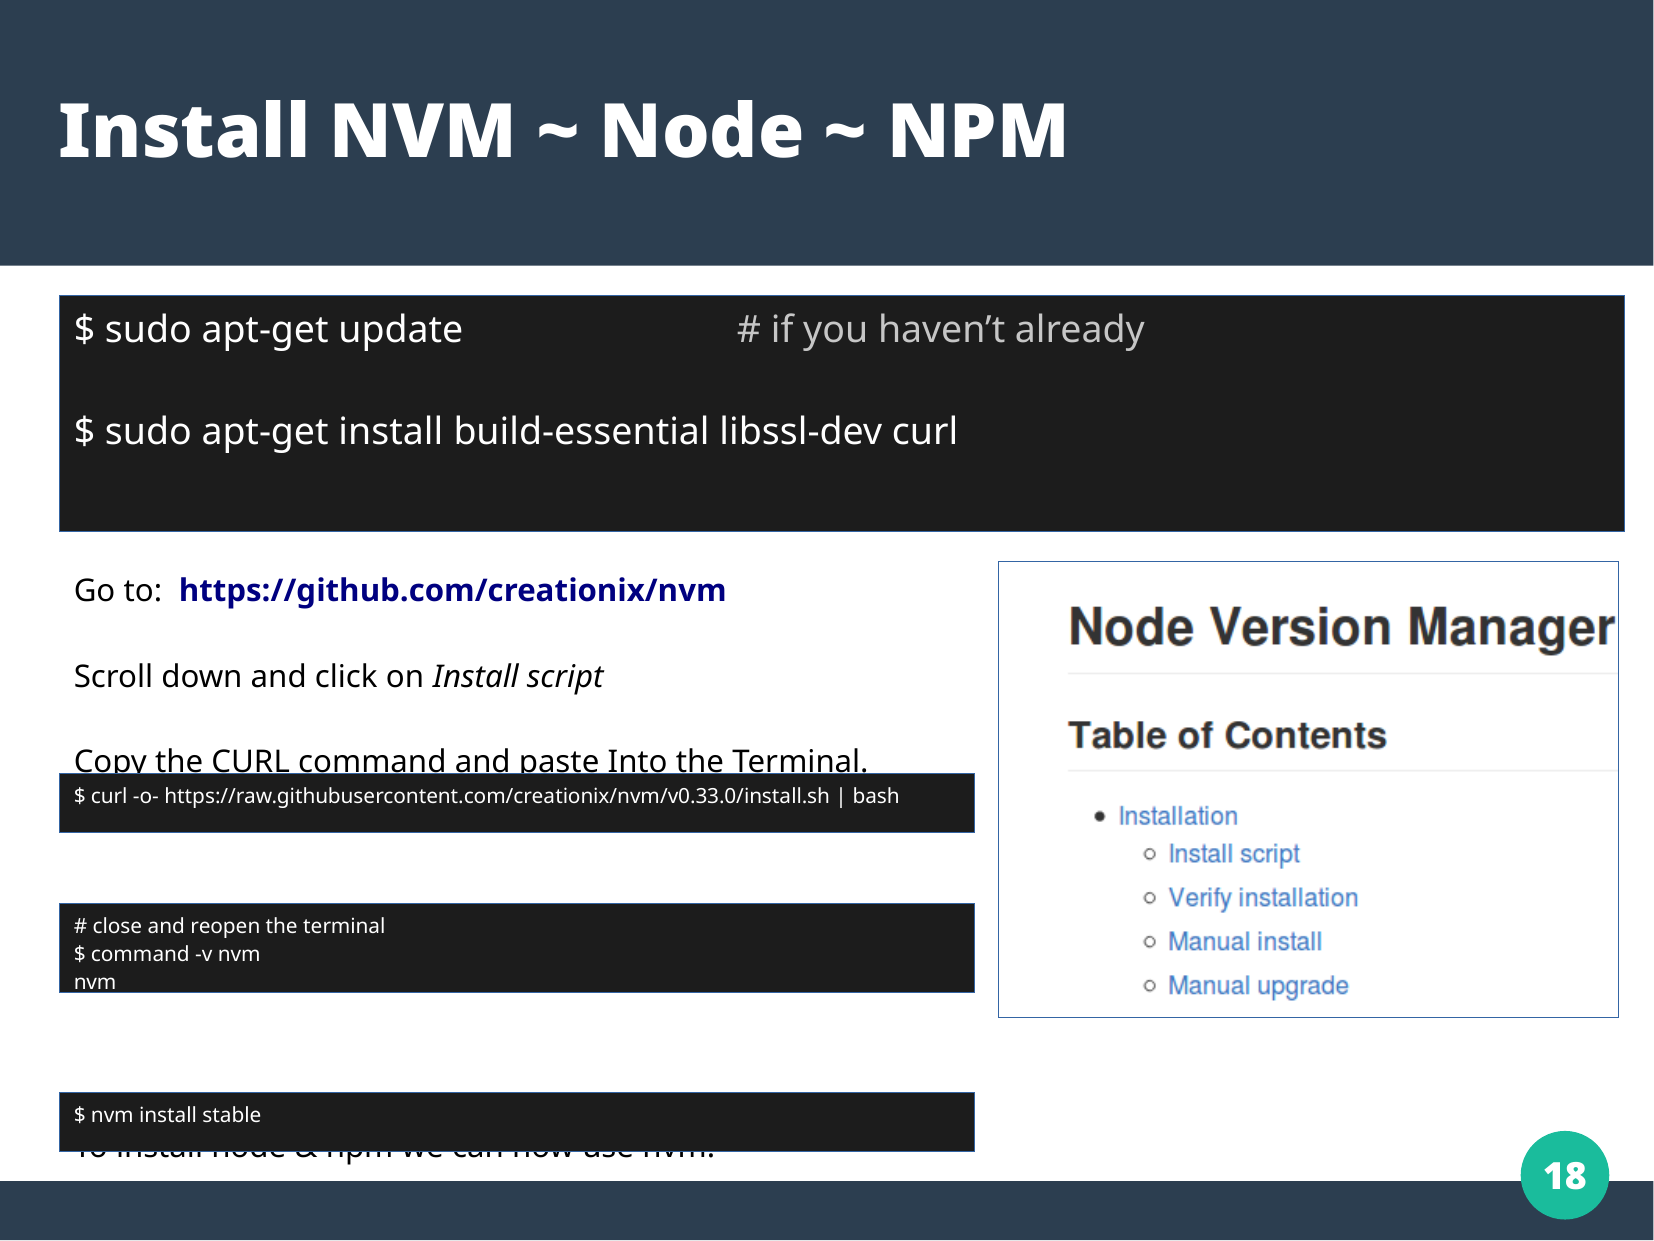

# Install NVM ~ Node ~ NPM
$ sudo apt-get update # if you haven’t already
$ sudo apt-get install build-essential libssl-dev curl
Go to: https://github.com/creationix/nvm
Scroll down and click on Install script
Copy the CURL command and paste Into the Terminal.
Restart the Terminal:
To install node & npm we can now use nvm:
$ curl -o- https://raw.githubusercontent.com/creationix/nvm/v0.33.0/install.sh | bash
# close and reopen the terminal
$ command -v nvm
nvm
$ nvm install stable
18